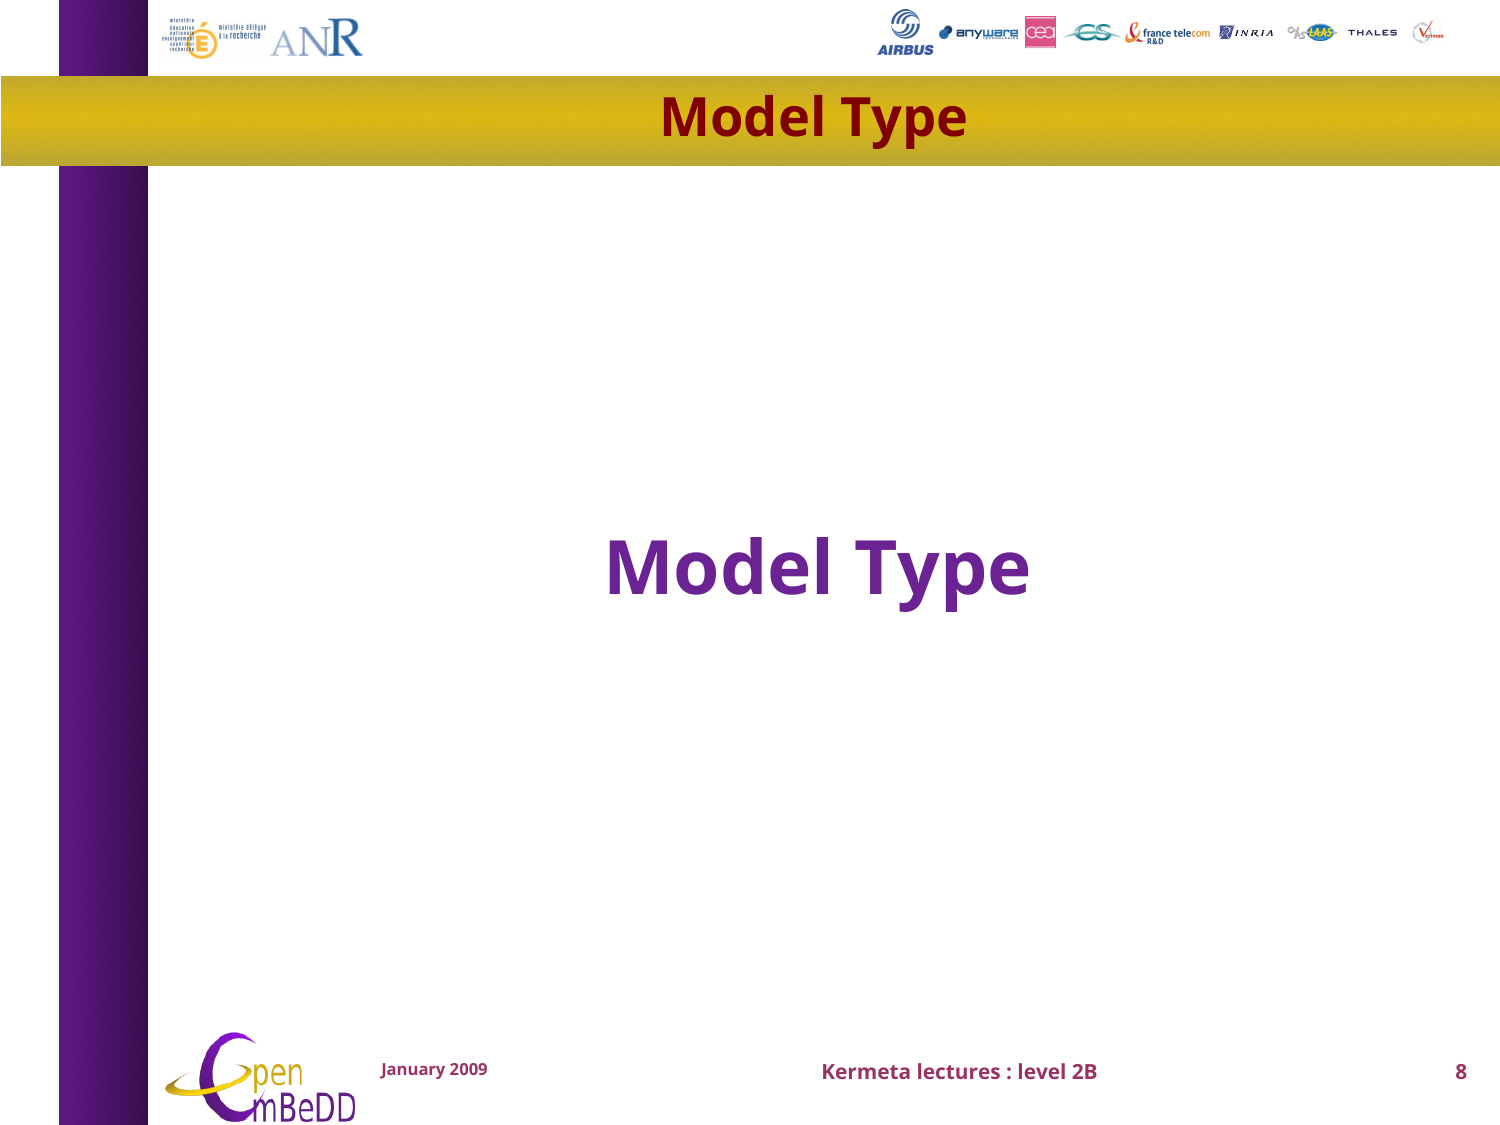

# Model Type
Model Type
Pied de page
Pied de page fixe
8